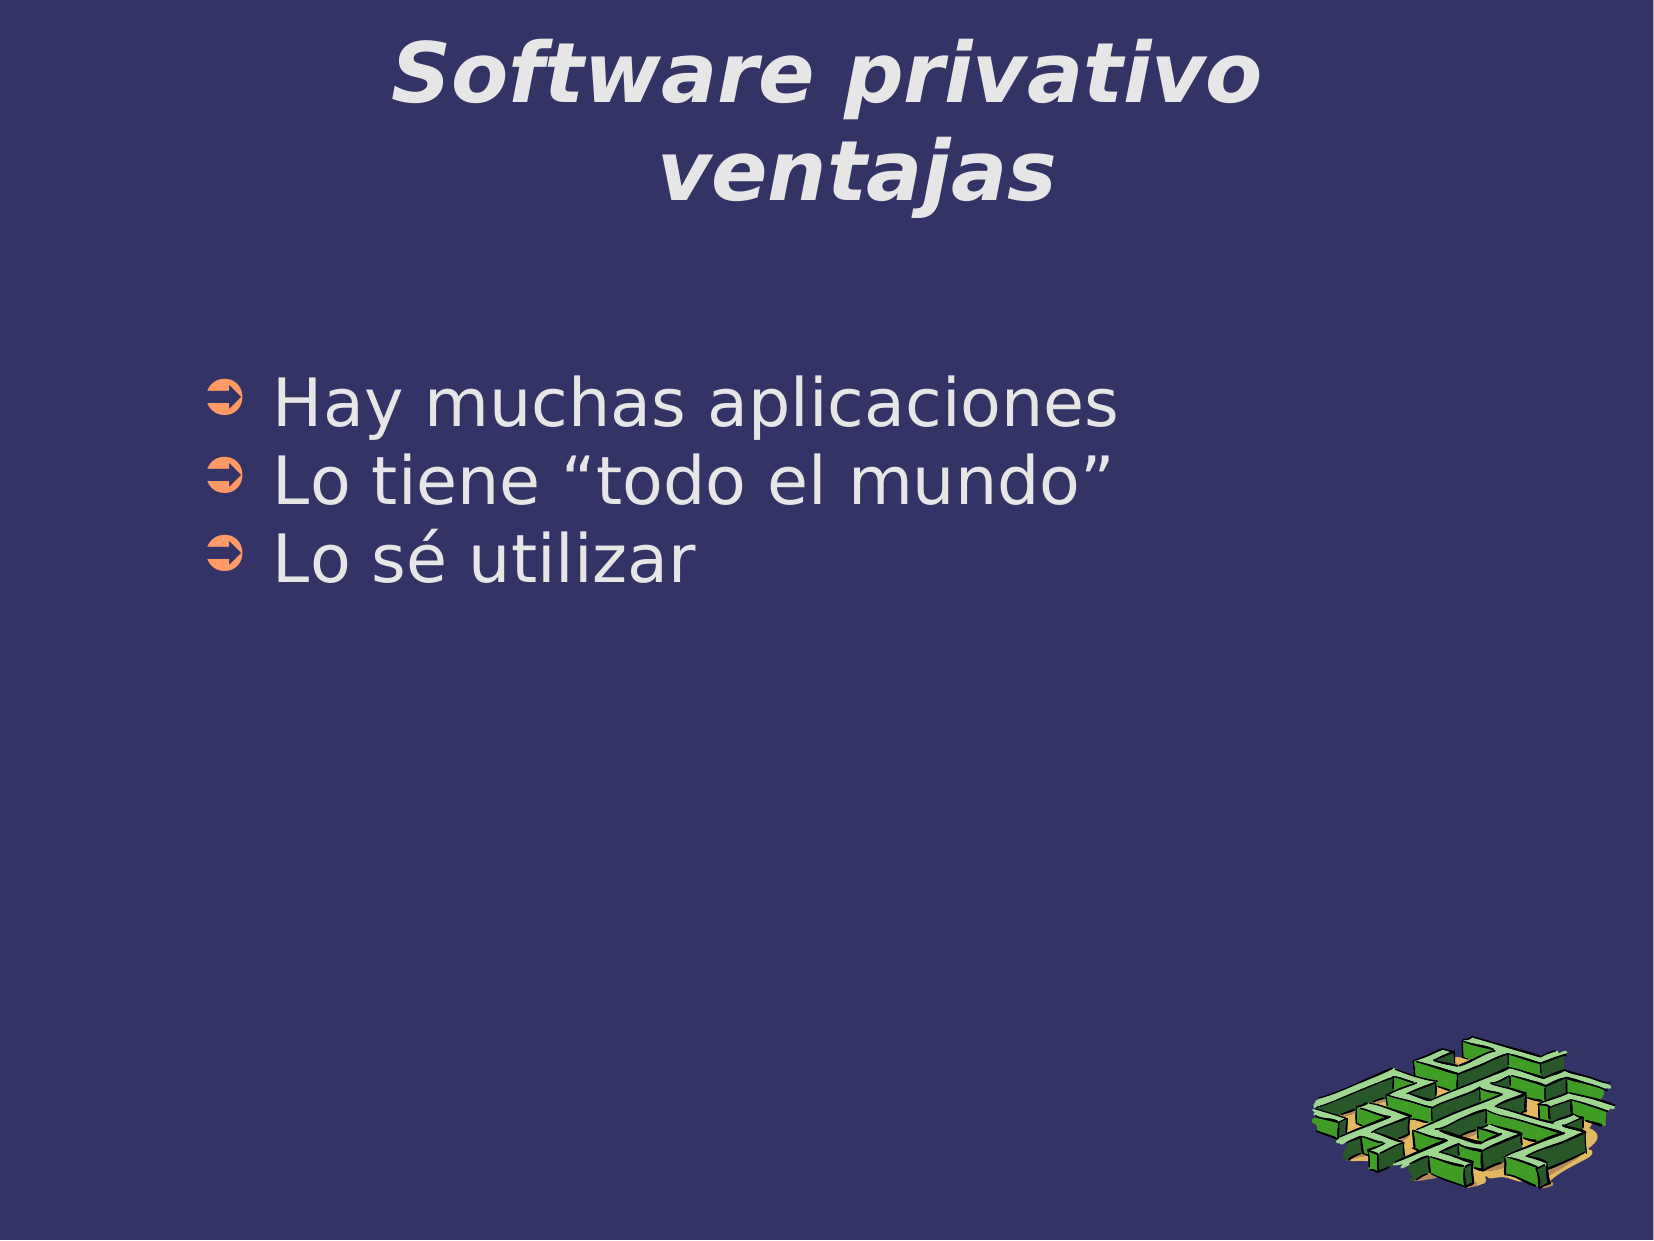

# Software privativo ventajas
Hay muchas aplicaciones
Lo tiene “todo el mundo”
Lo sé utilizar